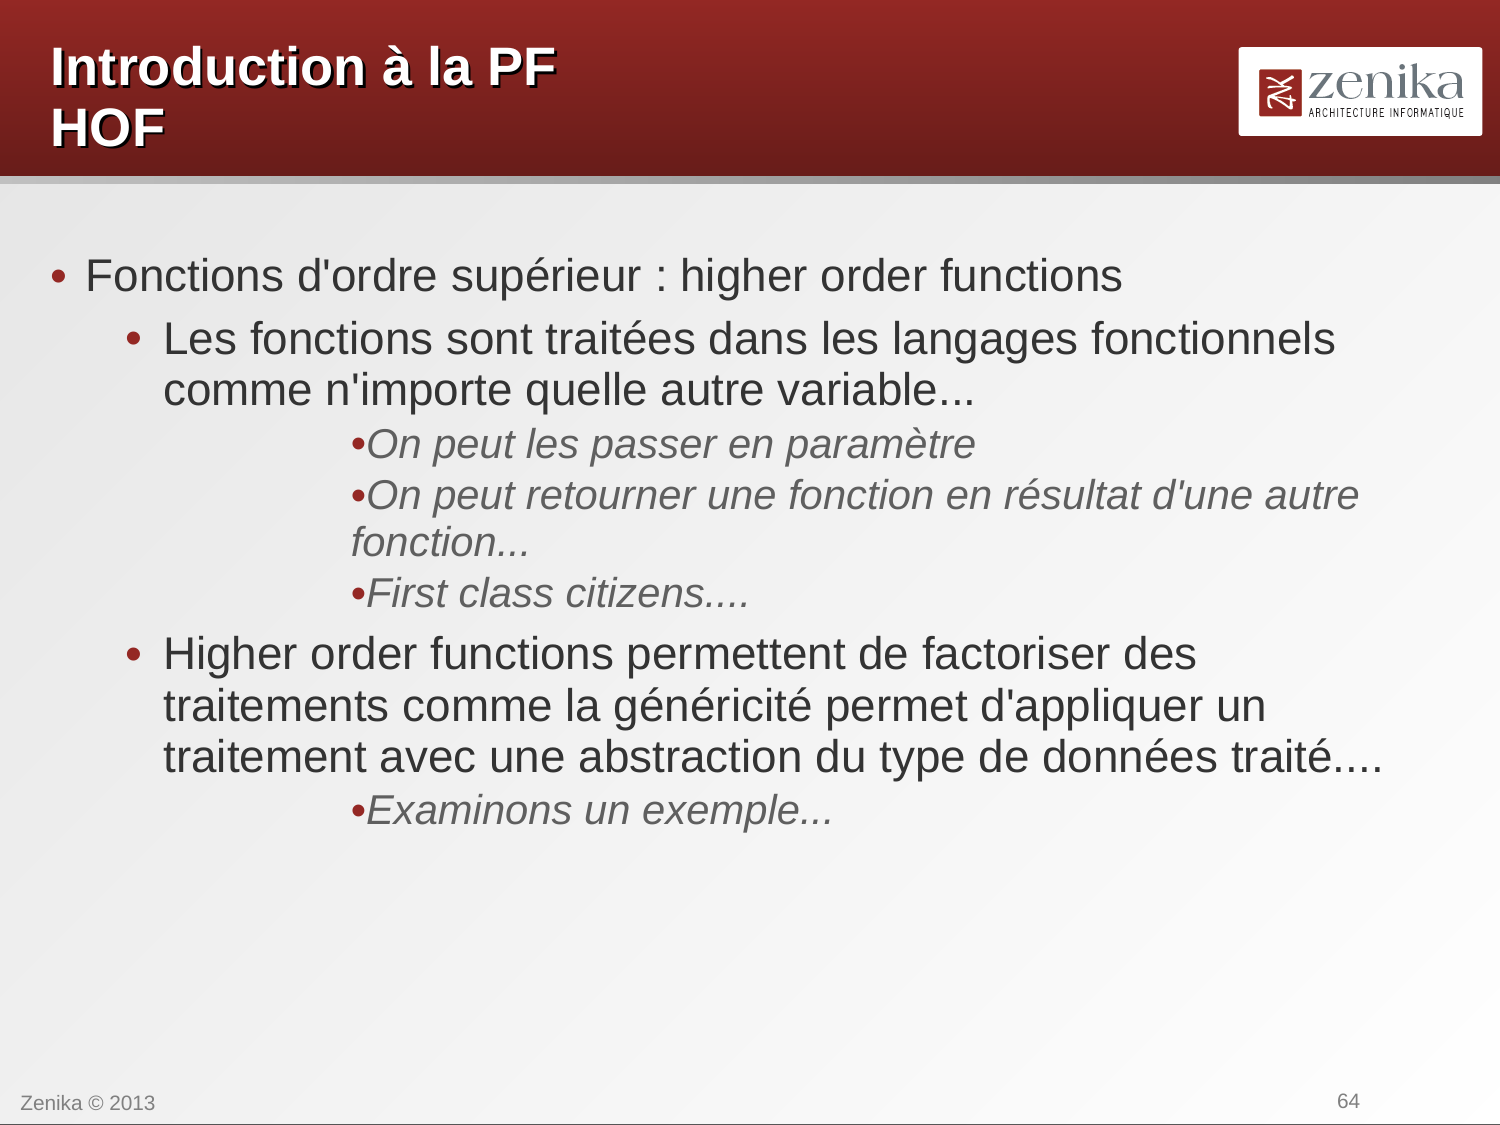

# Introduction à la PF HOF
Fonctions d'ordre supérieur : higher order functions
Les fonctions sont traitées dans les langages fonctionnels comme n'importe quelle autre variable...
On peut les passer en paramètre
On peut retourner une fonction en résultat d'une autre fonction...
First class citizens....
Higher order functions permettent de factoriser des traitements comme la généricité permet d'appliquer un traitement avec une abstraction du type de données traité....
Examinons un exemple...